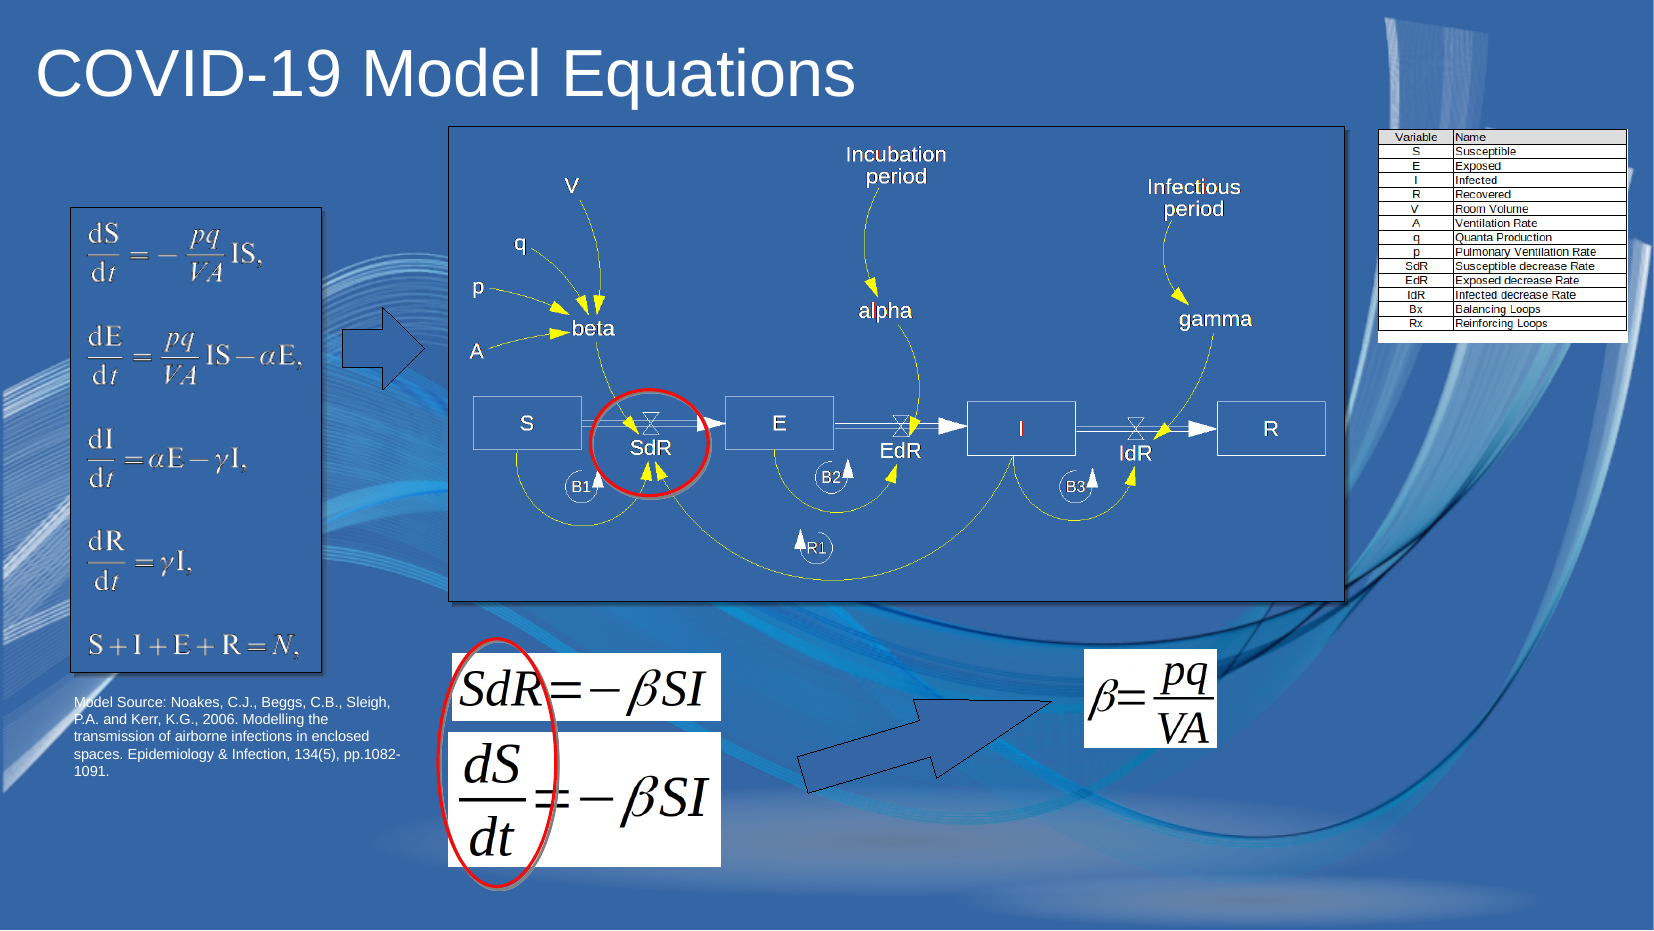

COVID-19 Model Equations
Model Source: Noakes, C.J., Beggs, C.B., Sleigh, P.A. and Kerr, K.G., 2006. Modelling the transmission of airborne infections in enclosed spaces. Epidemiology & Infection, 134(5), pp.1082-1091.